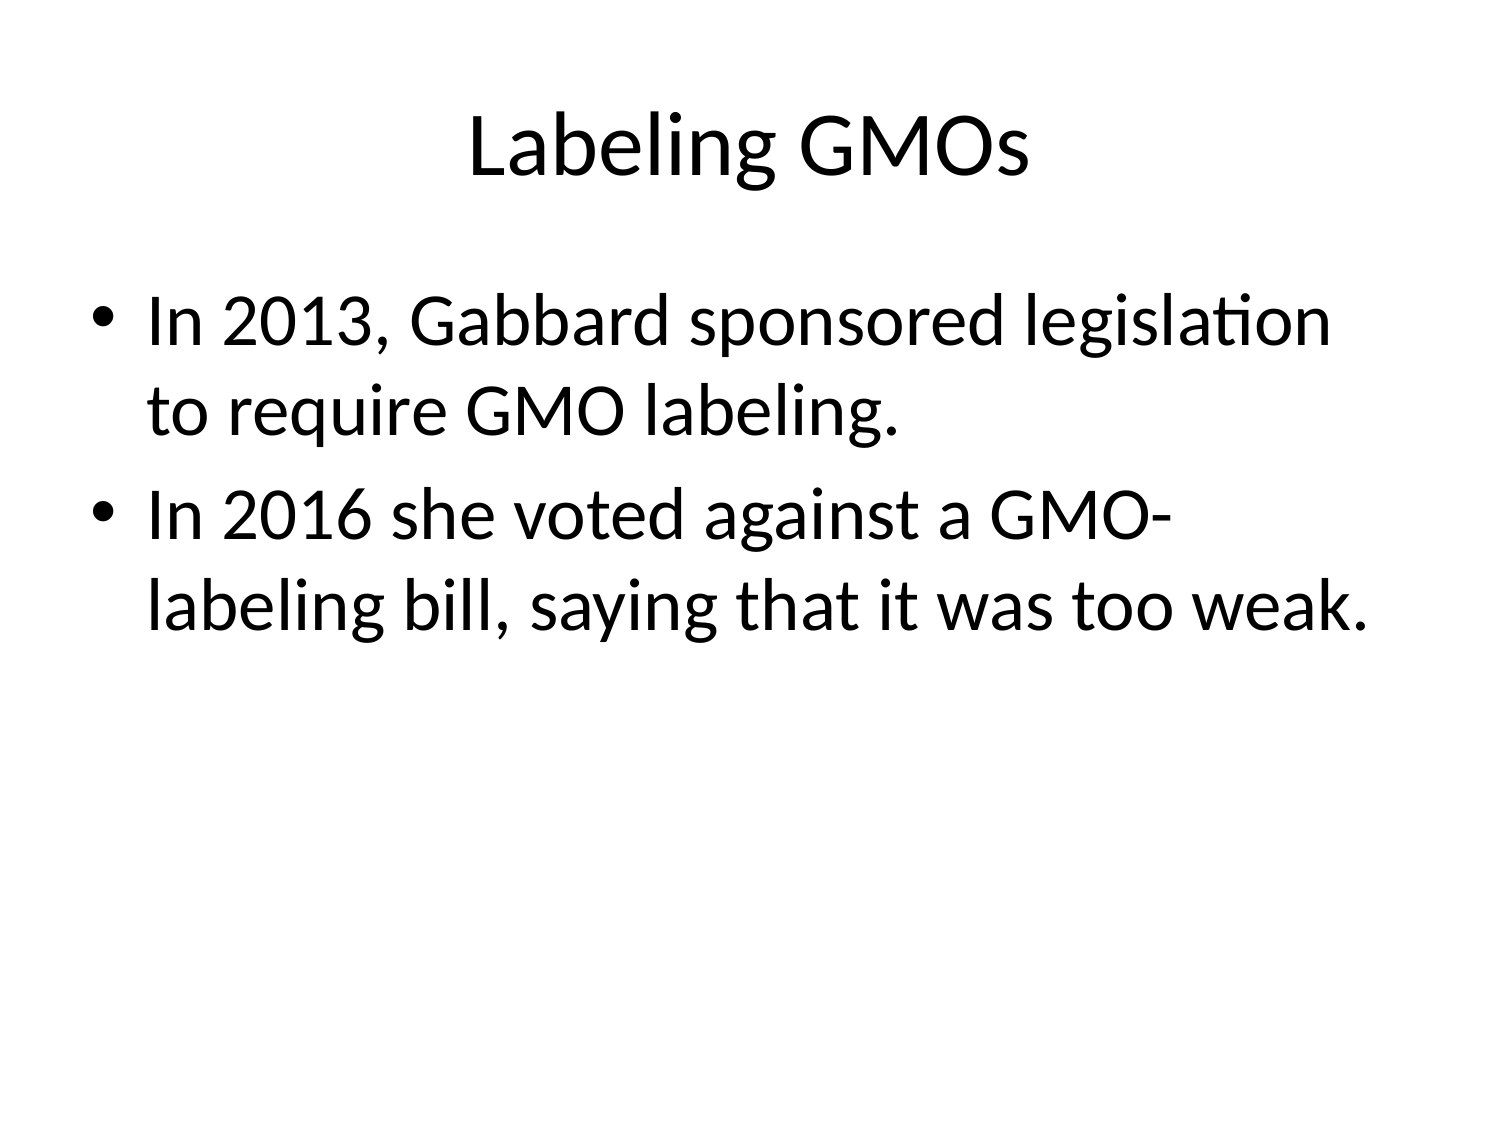

# Labeling GMOs
In 2013, Gabbard sponsored legislation to require GMO labeling.
In 2016 she voted against a GMO-labeling bill, saying that it was too weak.